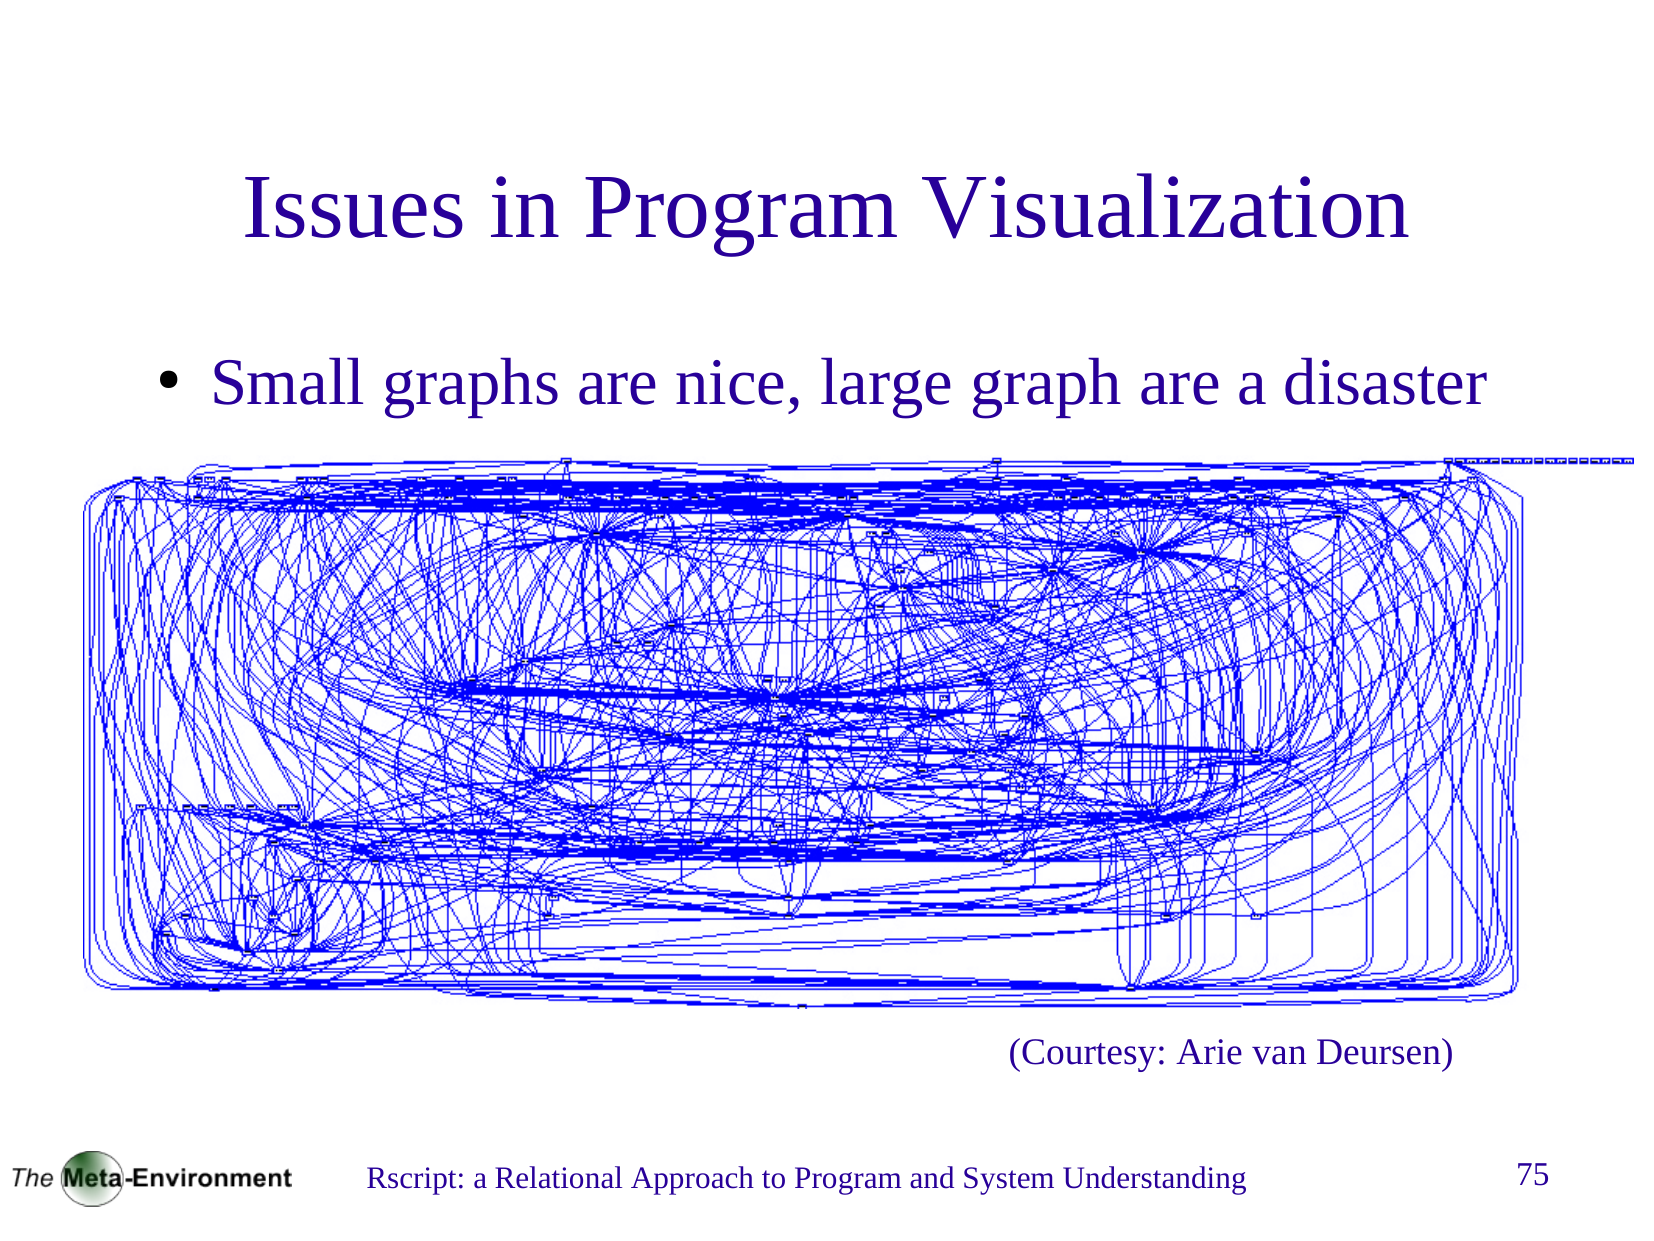

# Issues in Program Visualization
Small graphs are nice, large graph are a disaster
(Courtesy: Arie van Deursen)